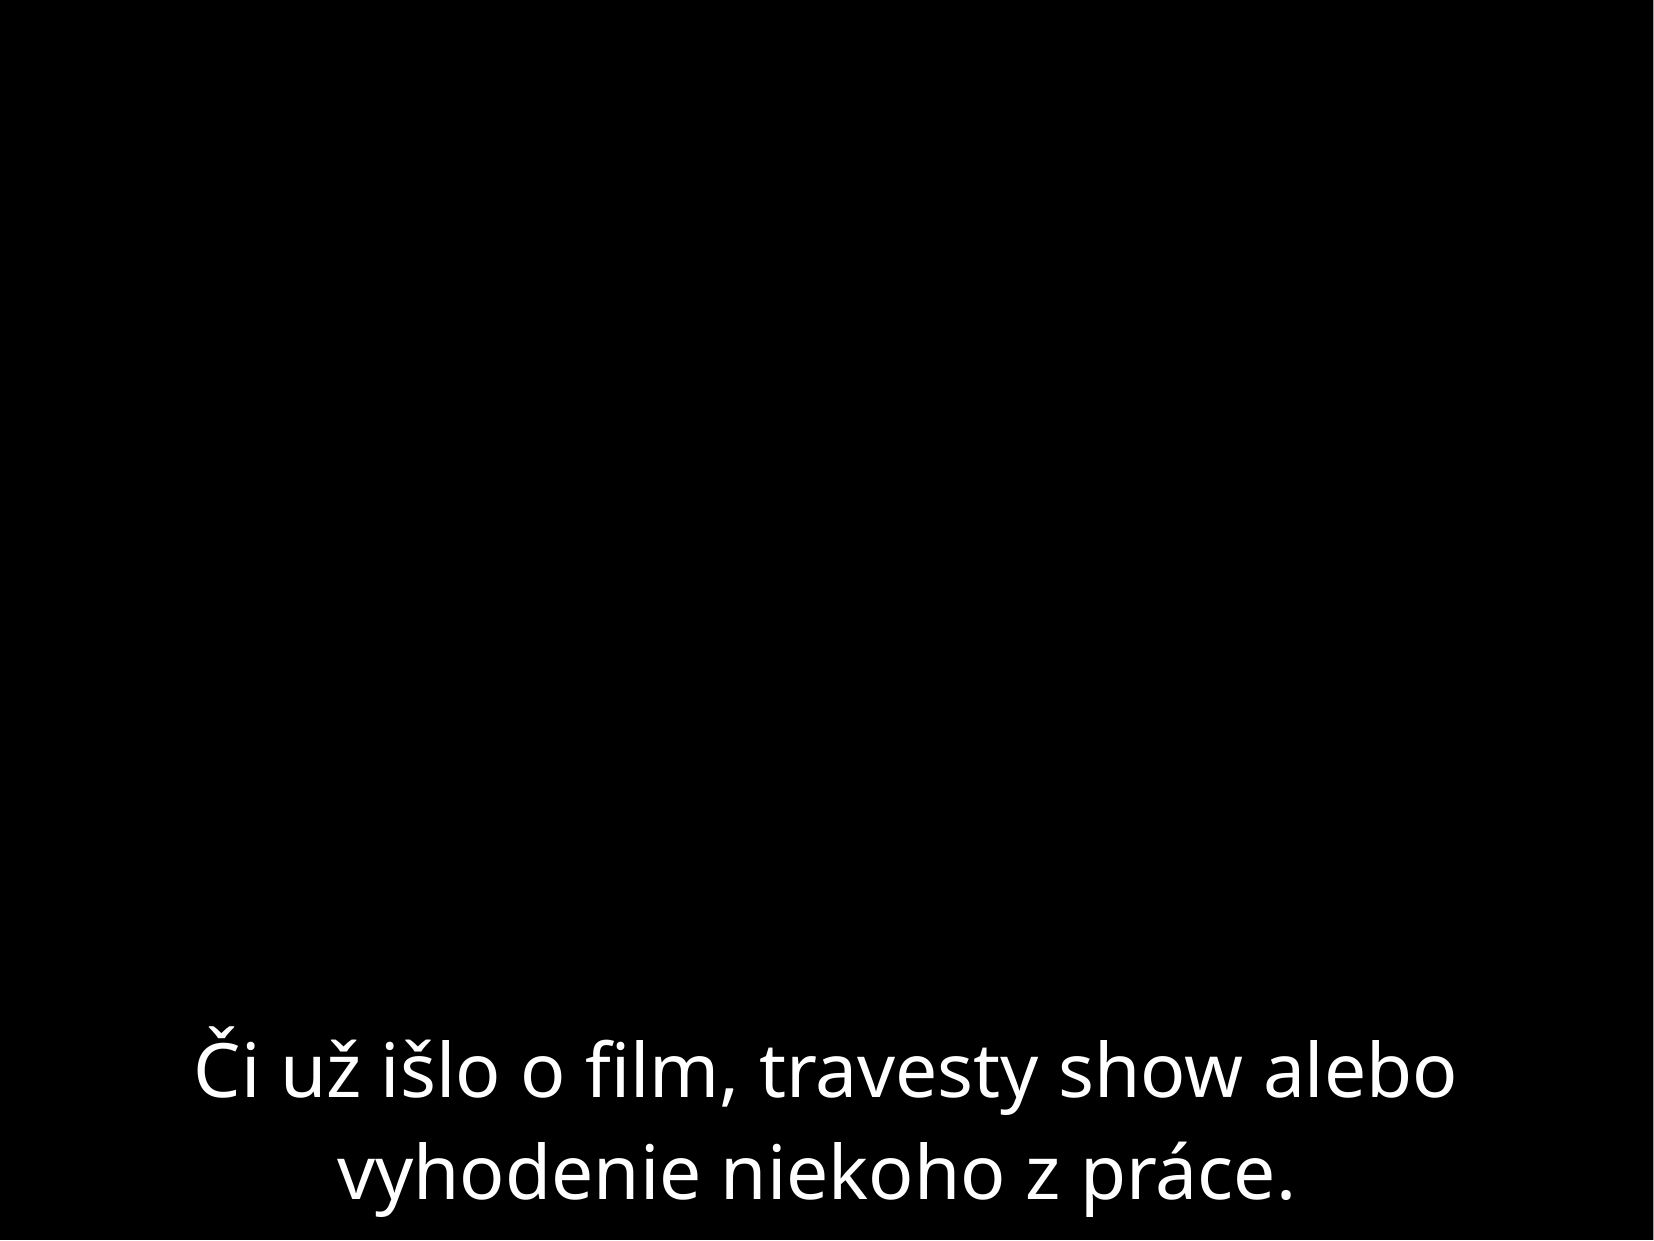

# Či už išlo o film, travesty show alebo vyhodenie niekoho z práce.